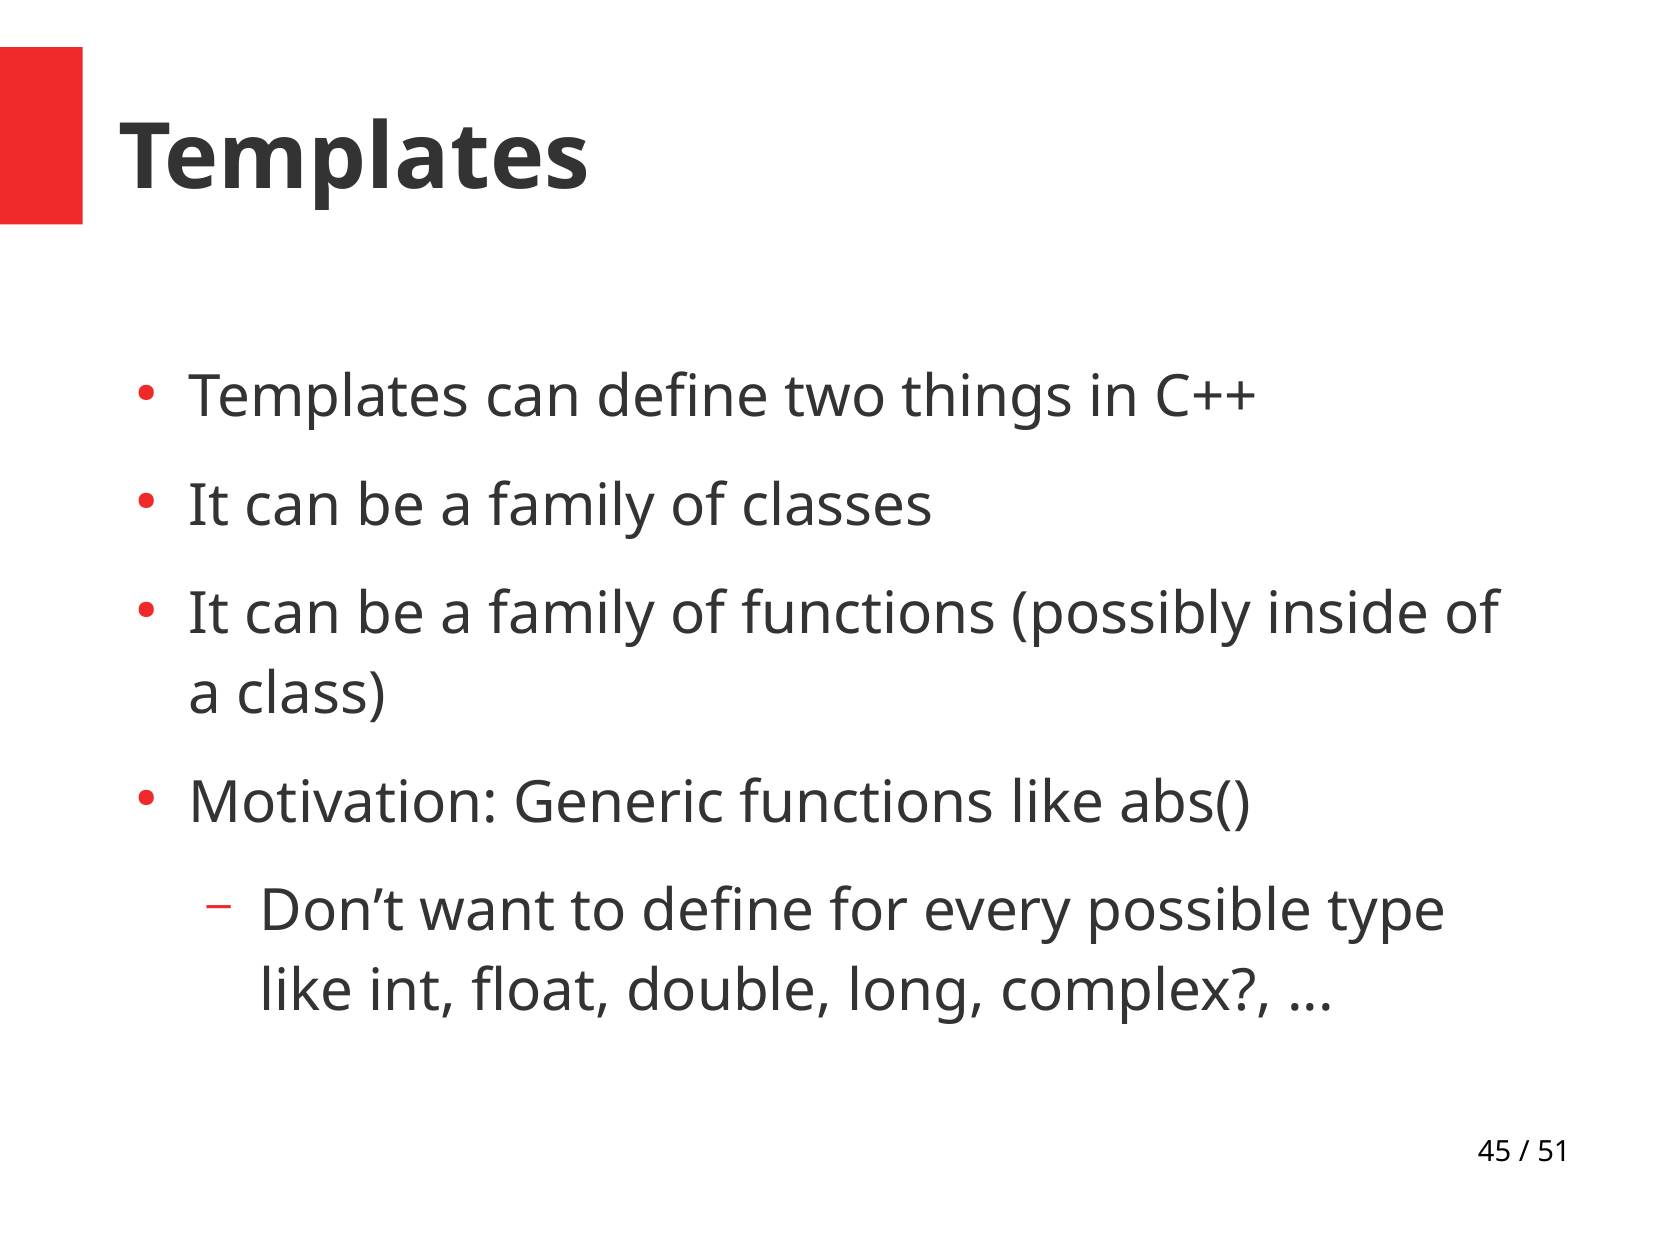

# Templates
Templates can define two things in C++
It can be a family of classes
It can be a family of functions (possibly inside of a class)
Motivation: Generic functions like abs()
Don’t want to define for every possible type like int, float, double, long, complex?, ...
45